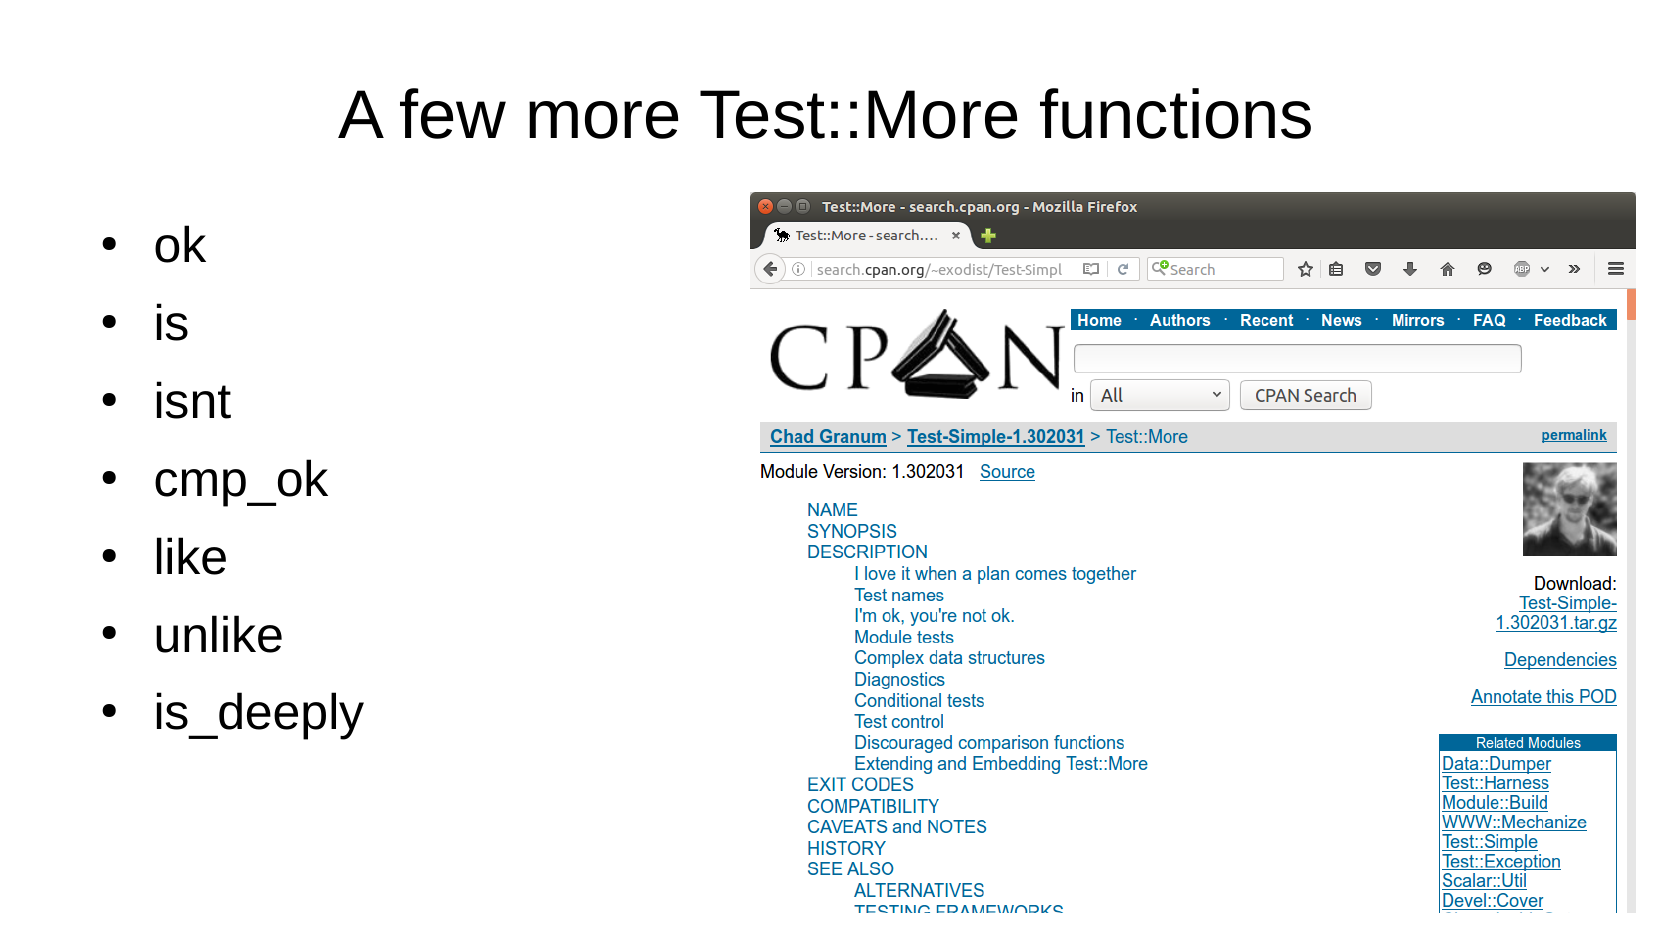

# A few more Test::More functions
ok
is
isnt
cmp_ok
like
unlike
is_deeply